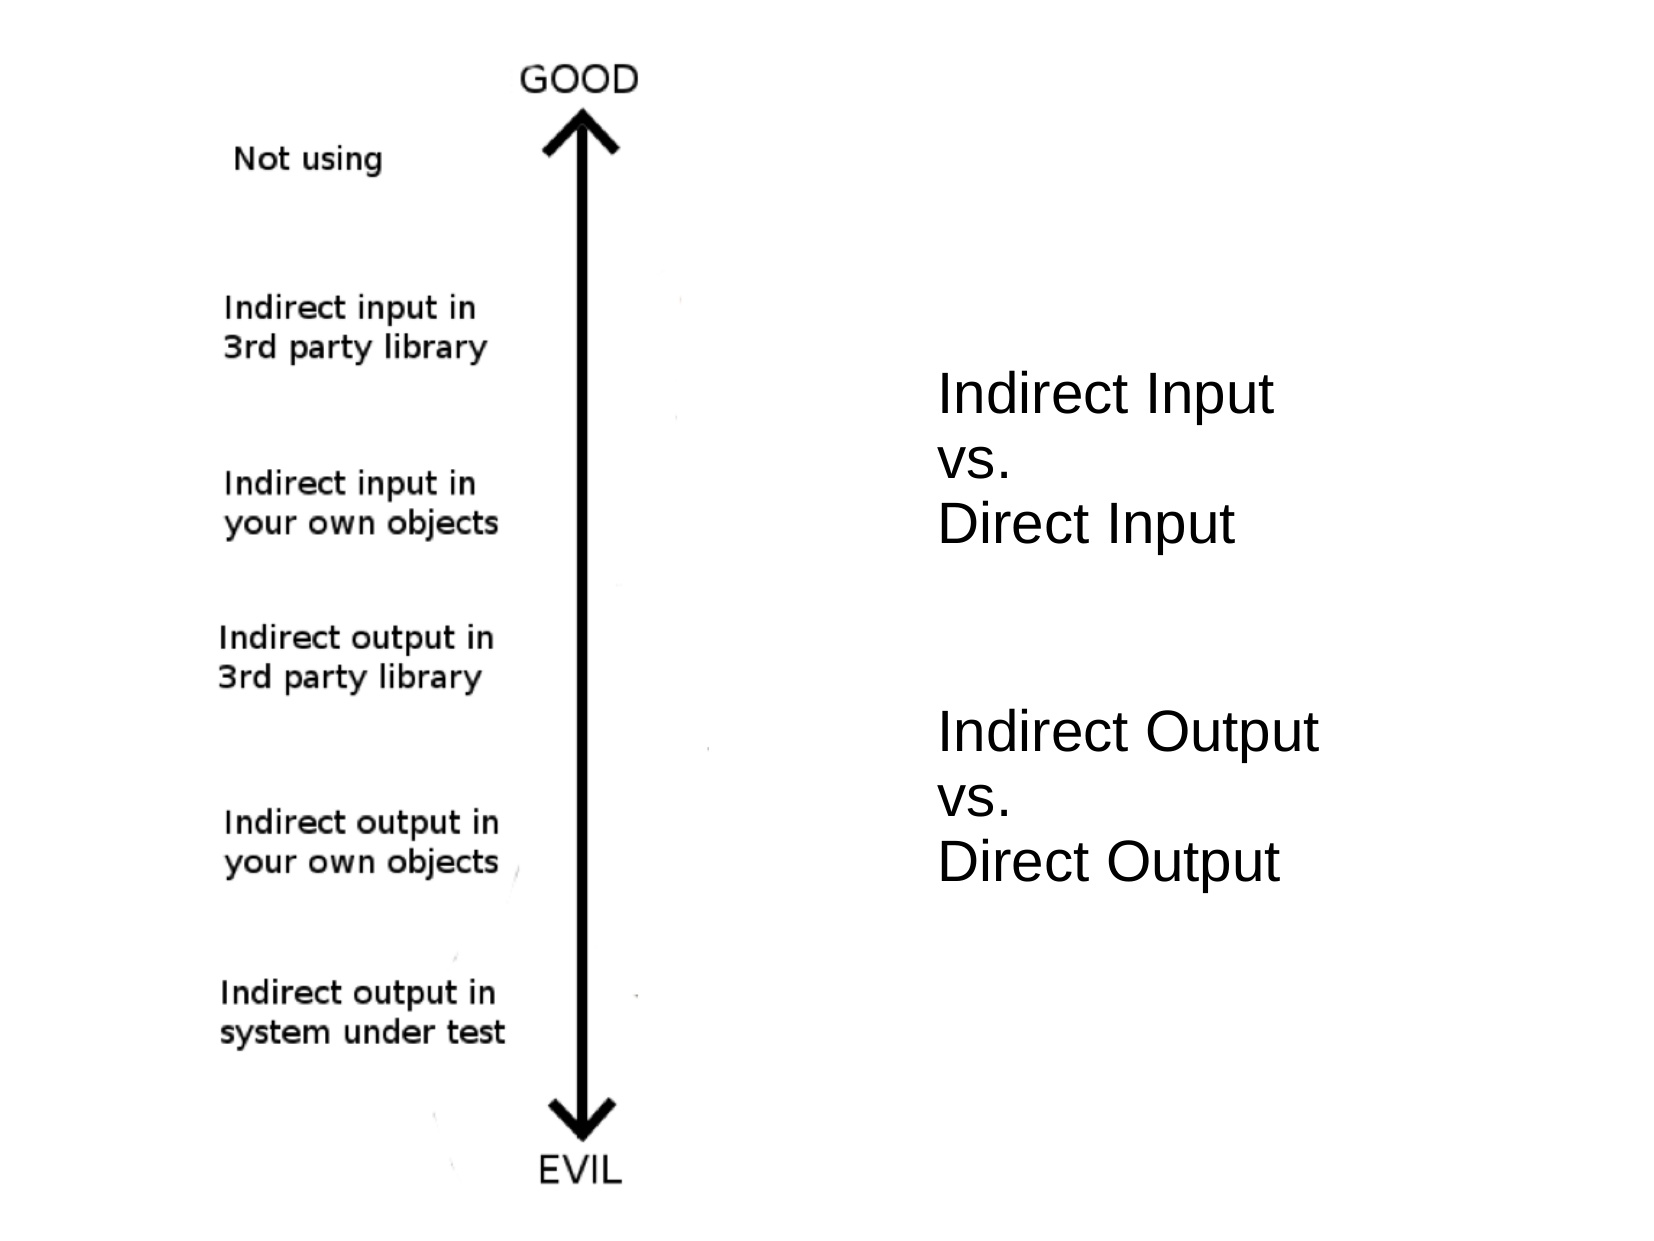

# Indirect Input vs. Direct Input
Indirect Output
vs.
Direct Output